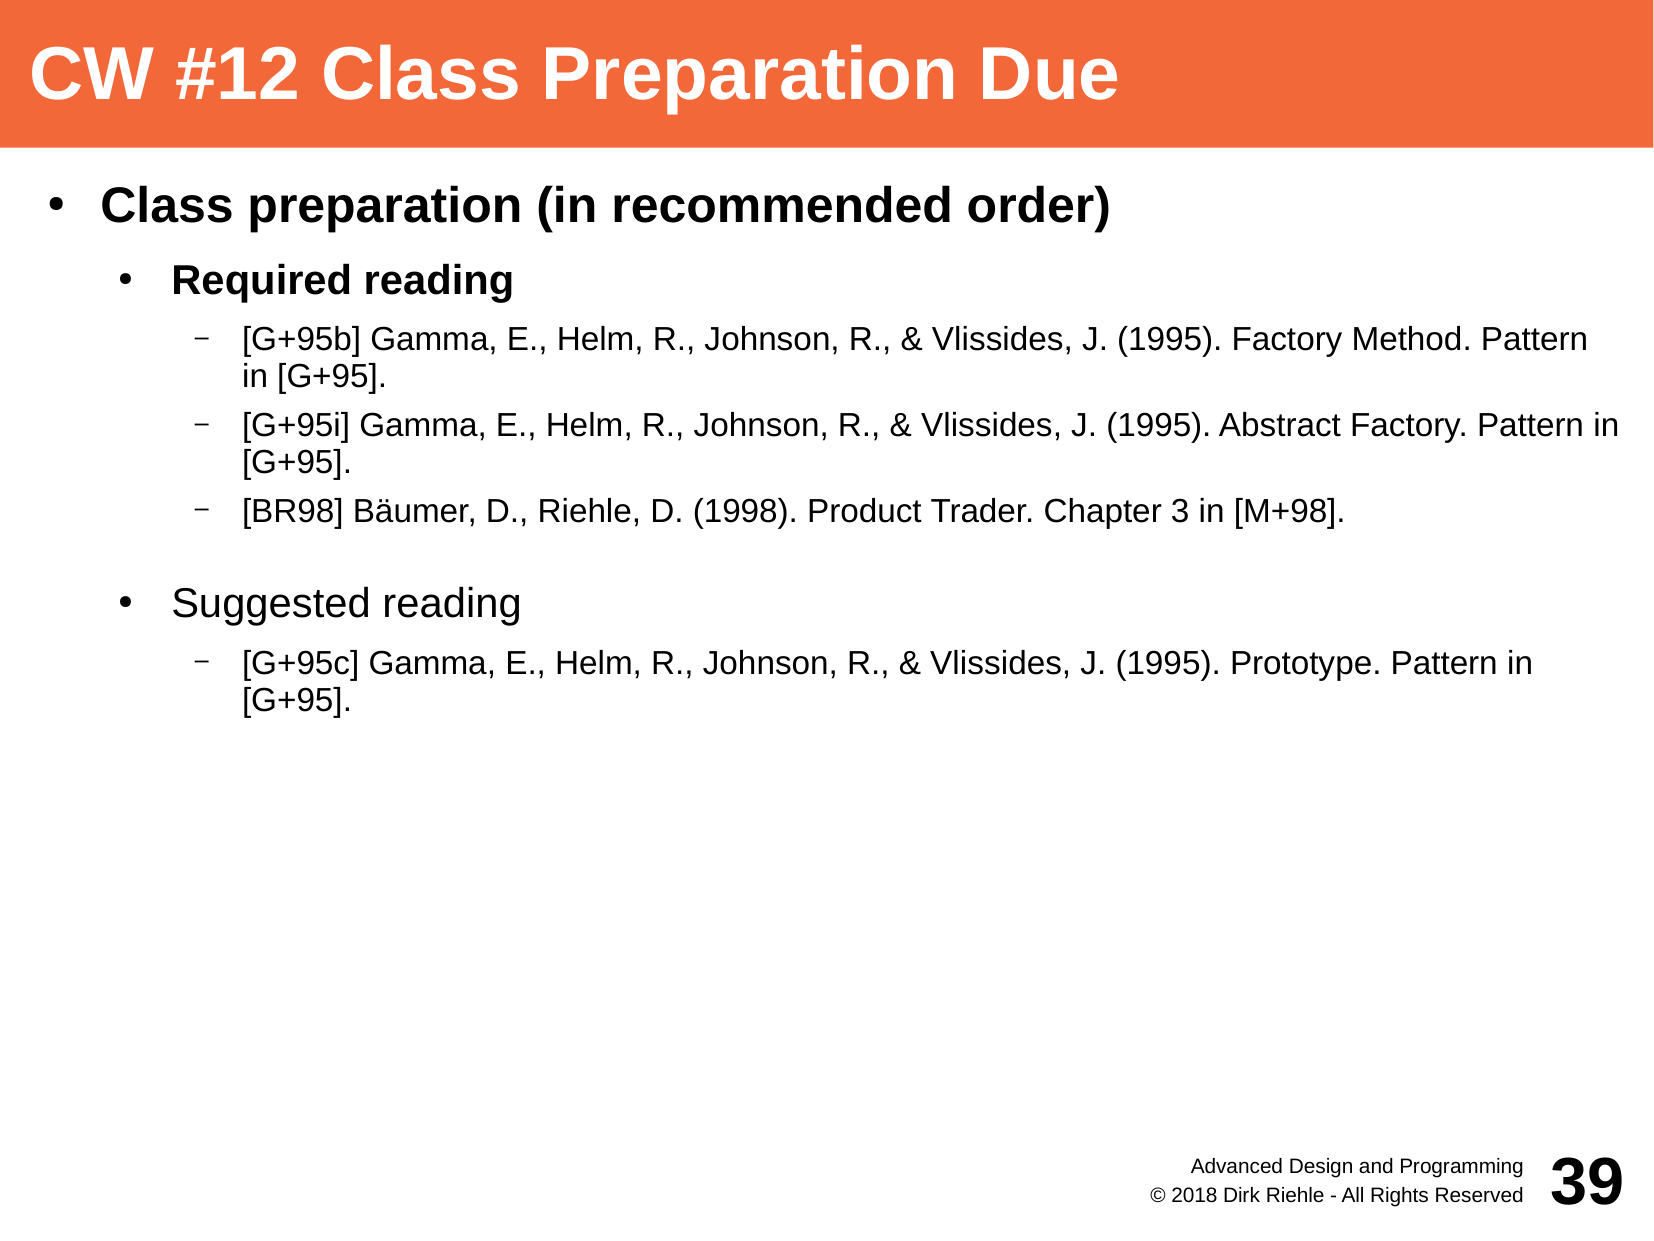

# CW #12 Class Preparation Due
Class preparation (in recommended order)
Required reading
[G+95b] Gamma, E., Helm, R., Johnson, R., & Vlissides, J. (1995). Factory Method. Pattern in [G+95].
[G+95i] Gamma, E., Helm, R., Johnson, R., & Vlissides, J. (1995). Abstract Factory. Pattern in [G+95].
[BR98] Bäumer, D., Riehle, D. (1998). Product Trader. Chapter 3 in [M+98].
Suggested reading
[G+95c] Gamma, E., Helm, R., Johnson, R., & Vlissides, J. (1995). Prototype. Pattern in [G+95].
Advanced Design and Programming
39
© 2018 Dirk Riehle - All Rights Reserved